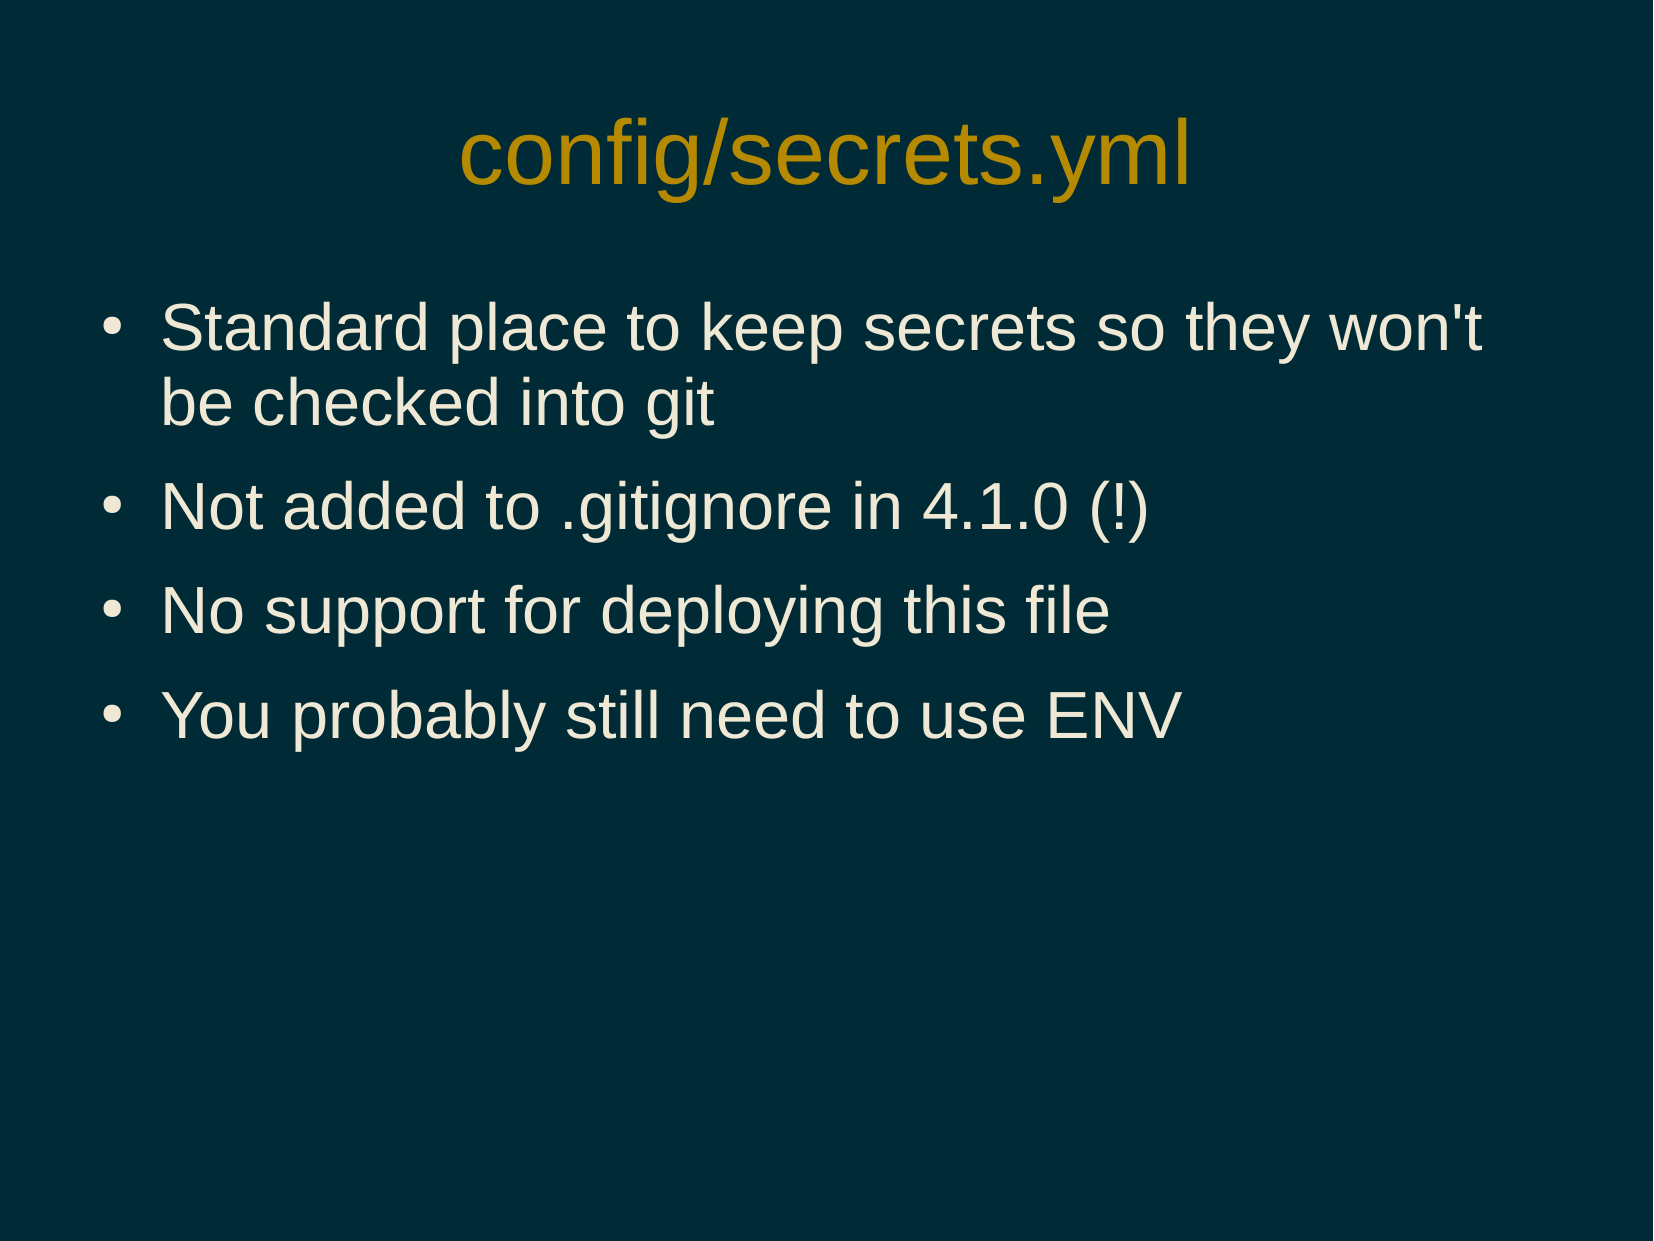

# config/secrets.yml
Standard place to keep secrets so they won't be checked into git
Not added to .gitignore in 4.1.0 (!)
No support for deploying this file
You probably still need to use ENV